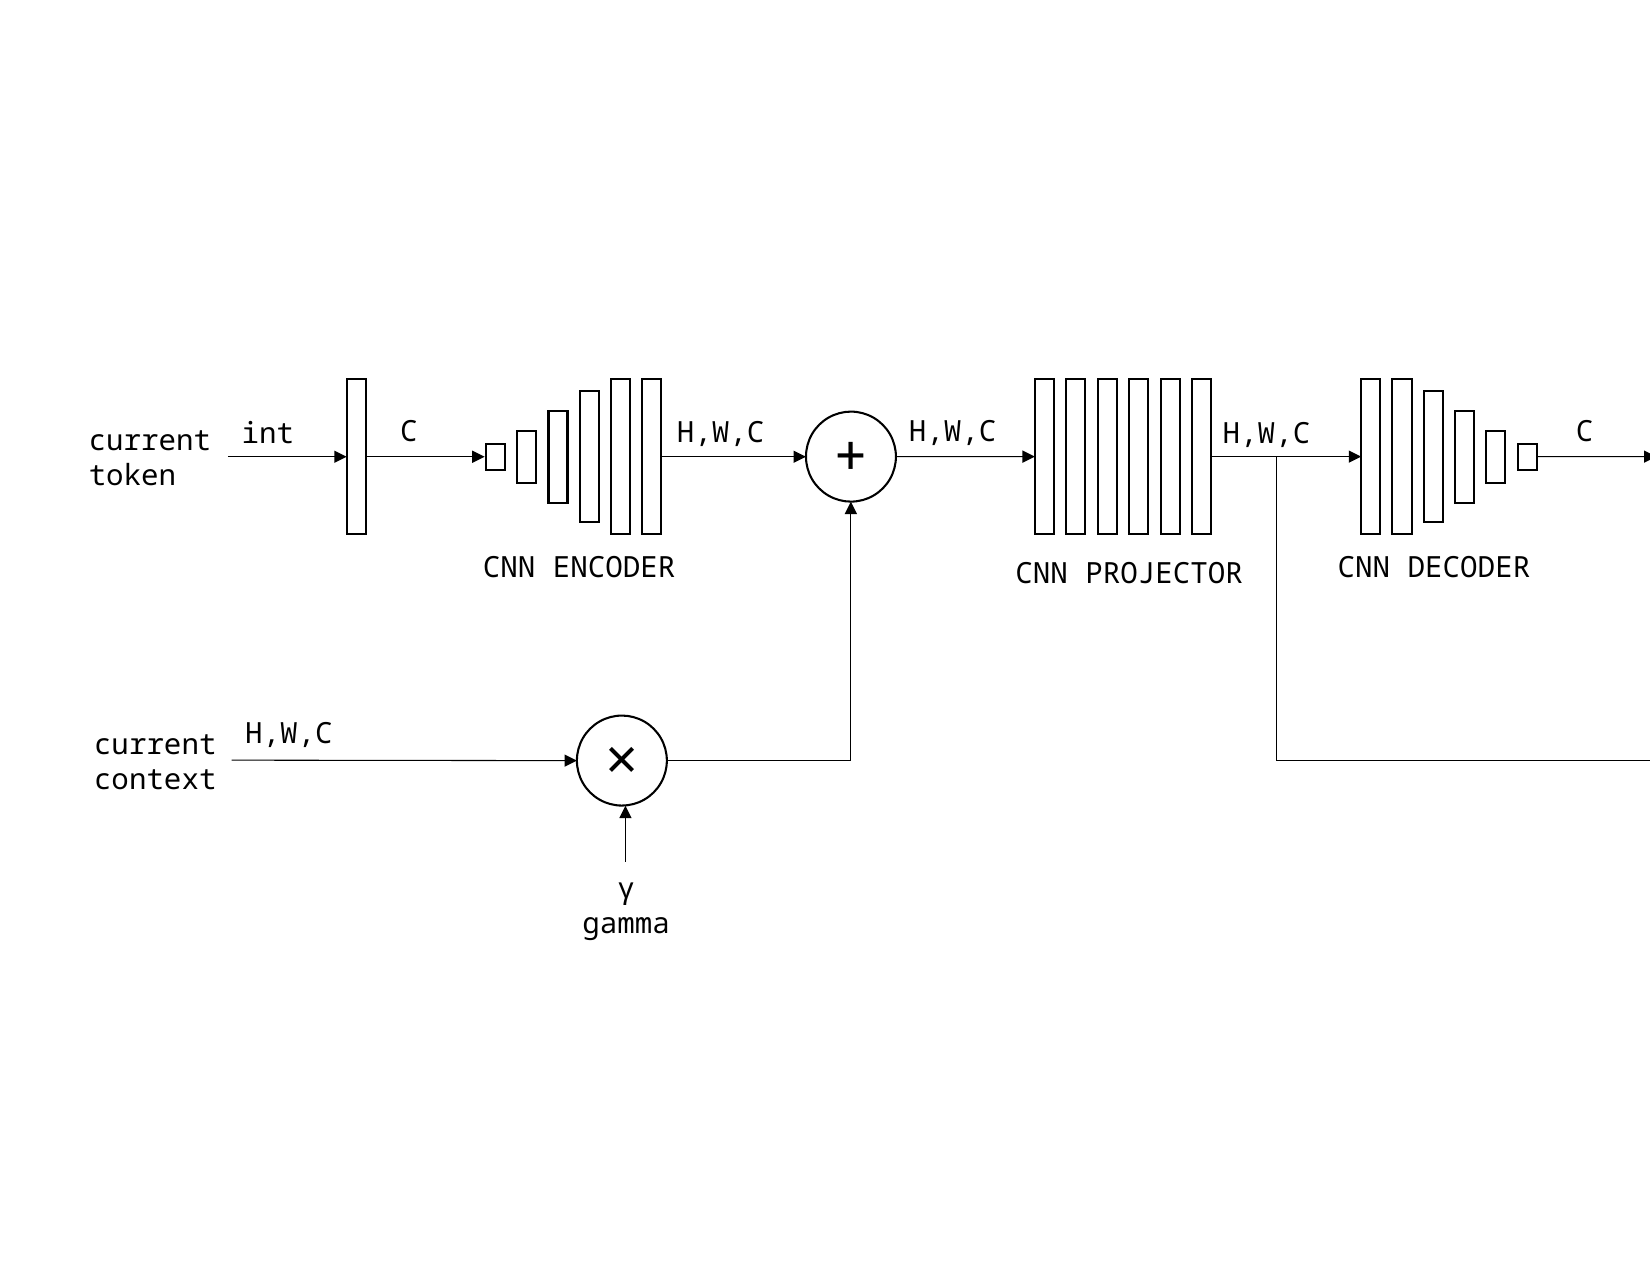

C
H,W,C
C
H,W,C
int
H,W,C
int
+
current
token
next
token
CNN DECODER
CNN ENCODER
CNN PROJECTOR
H,W,C
H,W,C
×
current
context
next
context
γ
gamma